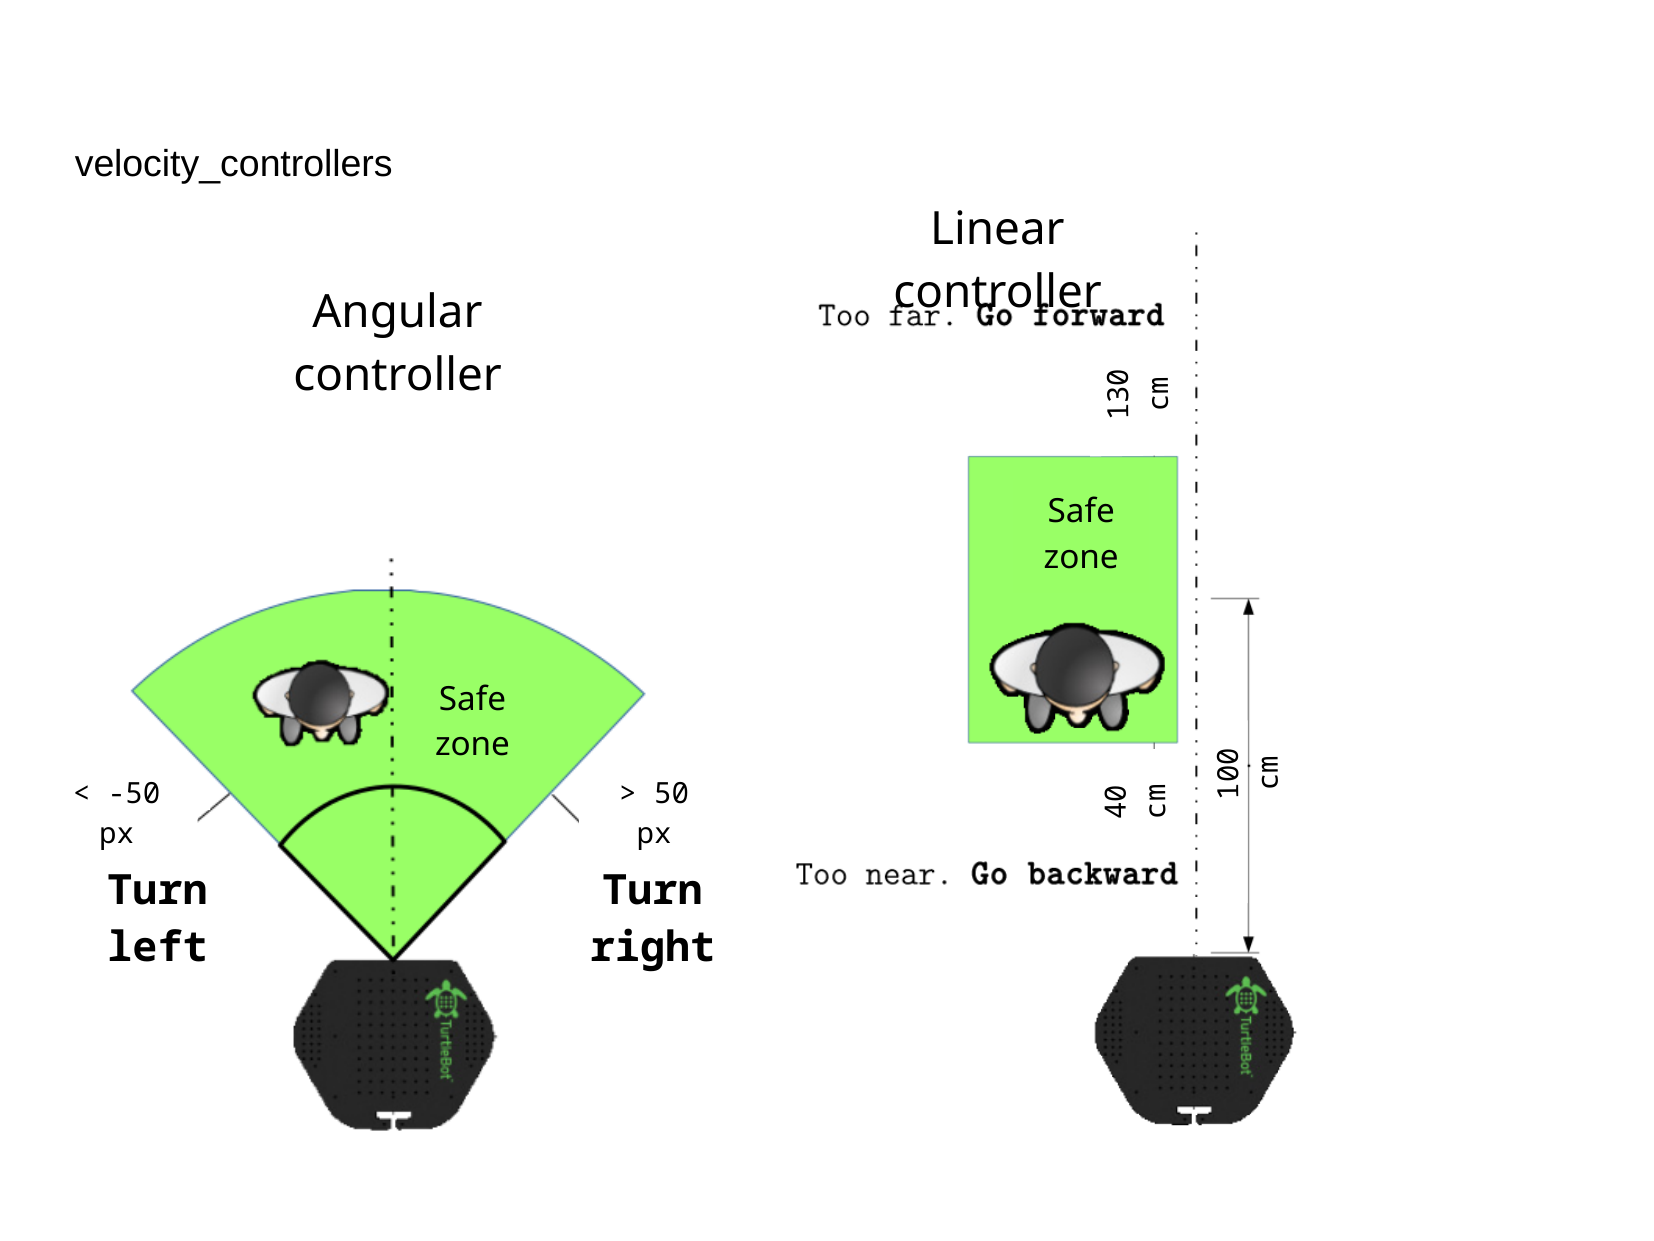

velocity_controllers
Linear controller
Angular controller
130 cm
Safe zone
Safe zone
jaja
100 cm
40 cm
< -50 px
> 50 px
aa
Turn left
Turn right
Turn right